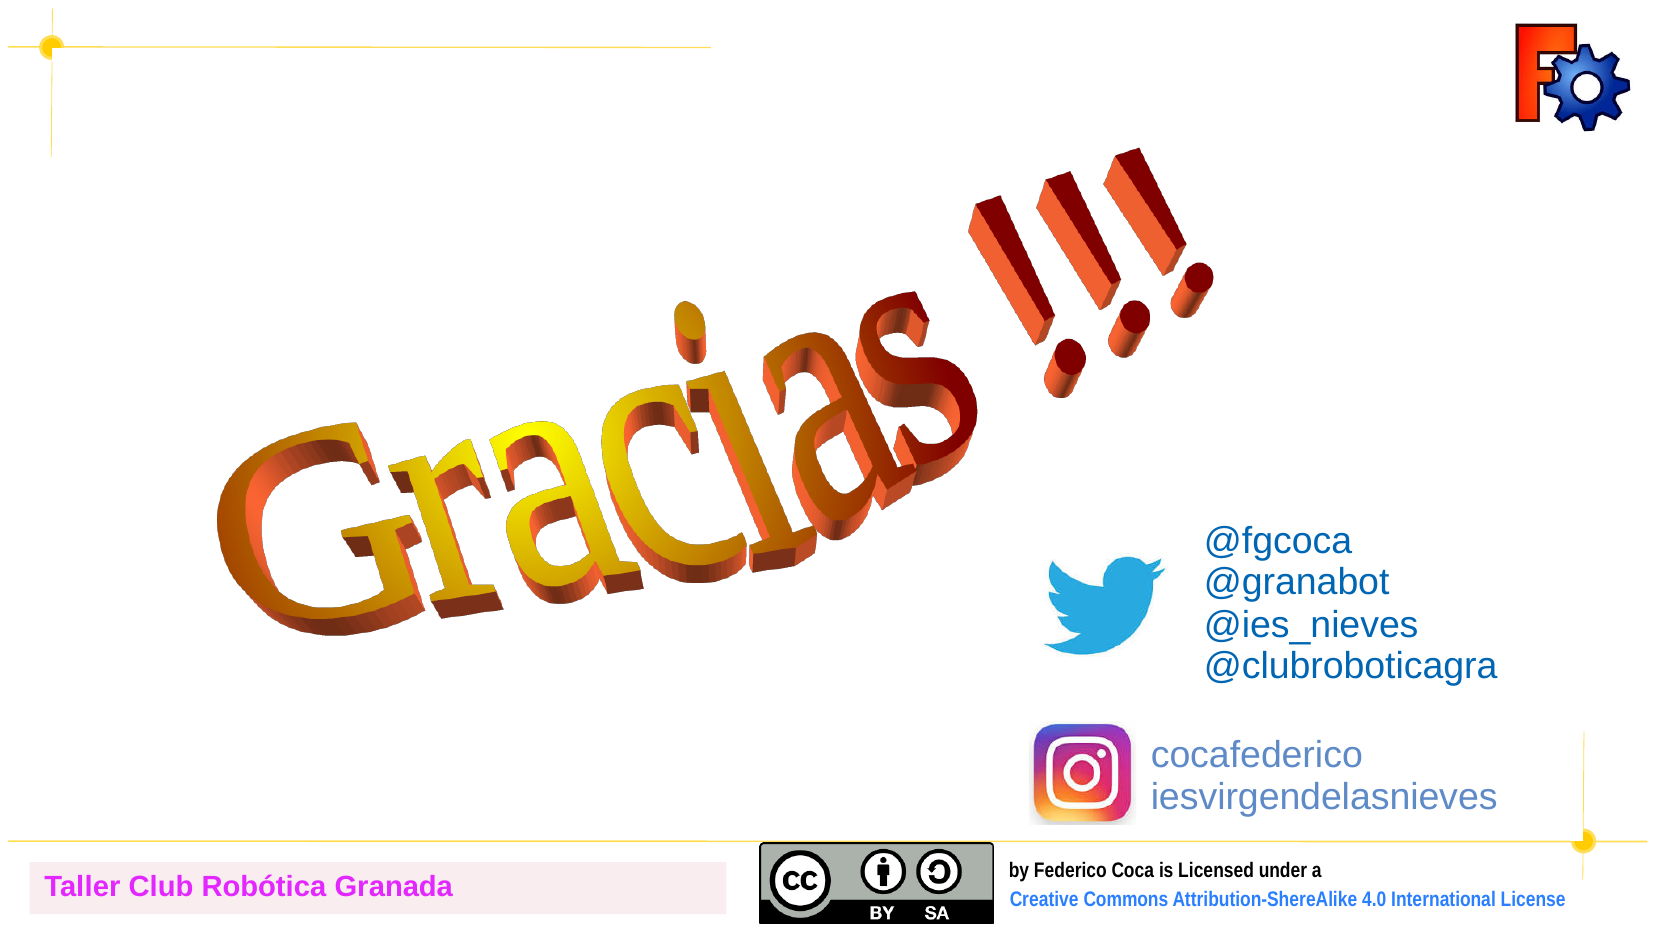

Gracias !!!
@fgcoca
@granabot
@ies_nieves
@clubroboticagra
cocafederico
iesvirgendelasnieves
Taller Club Robótica Granada